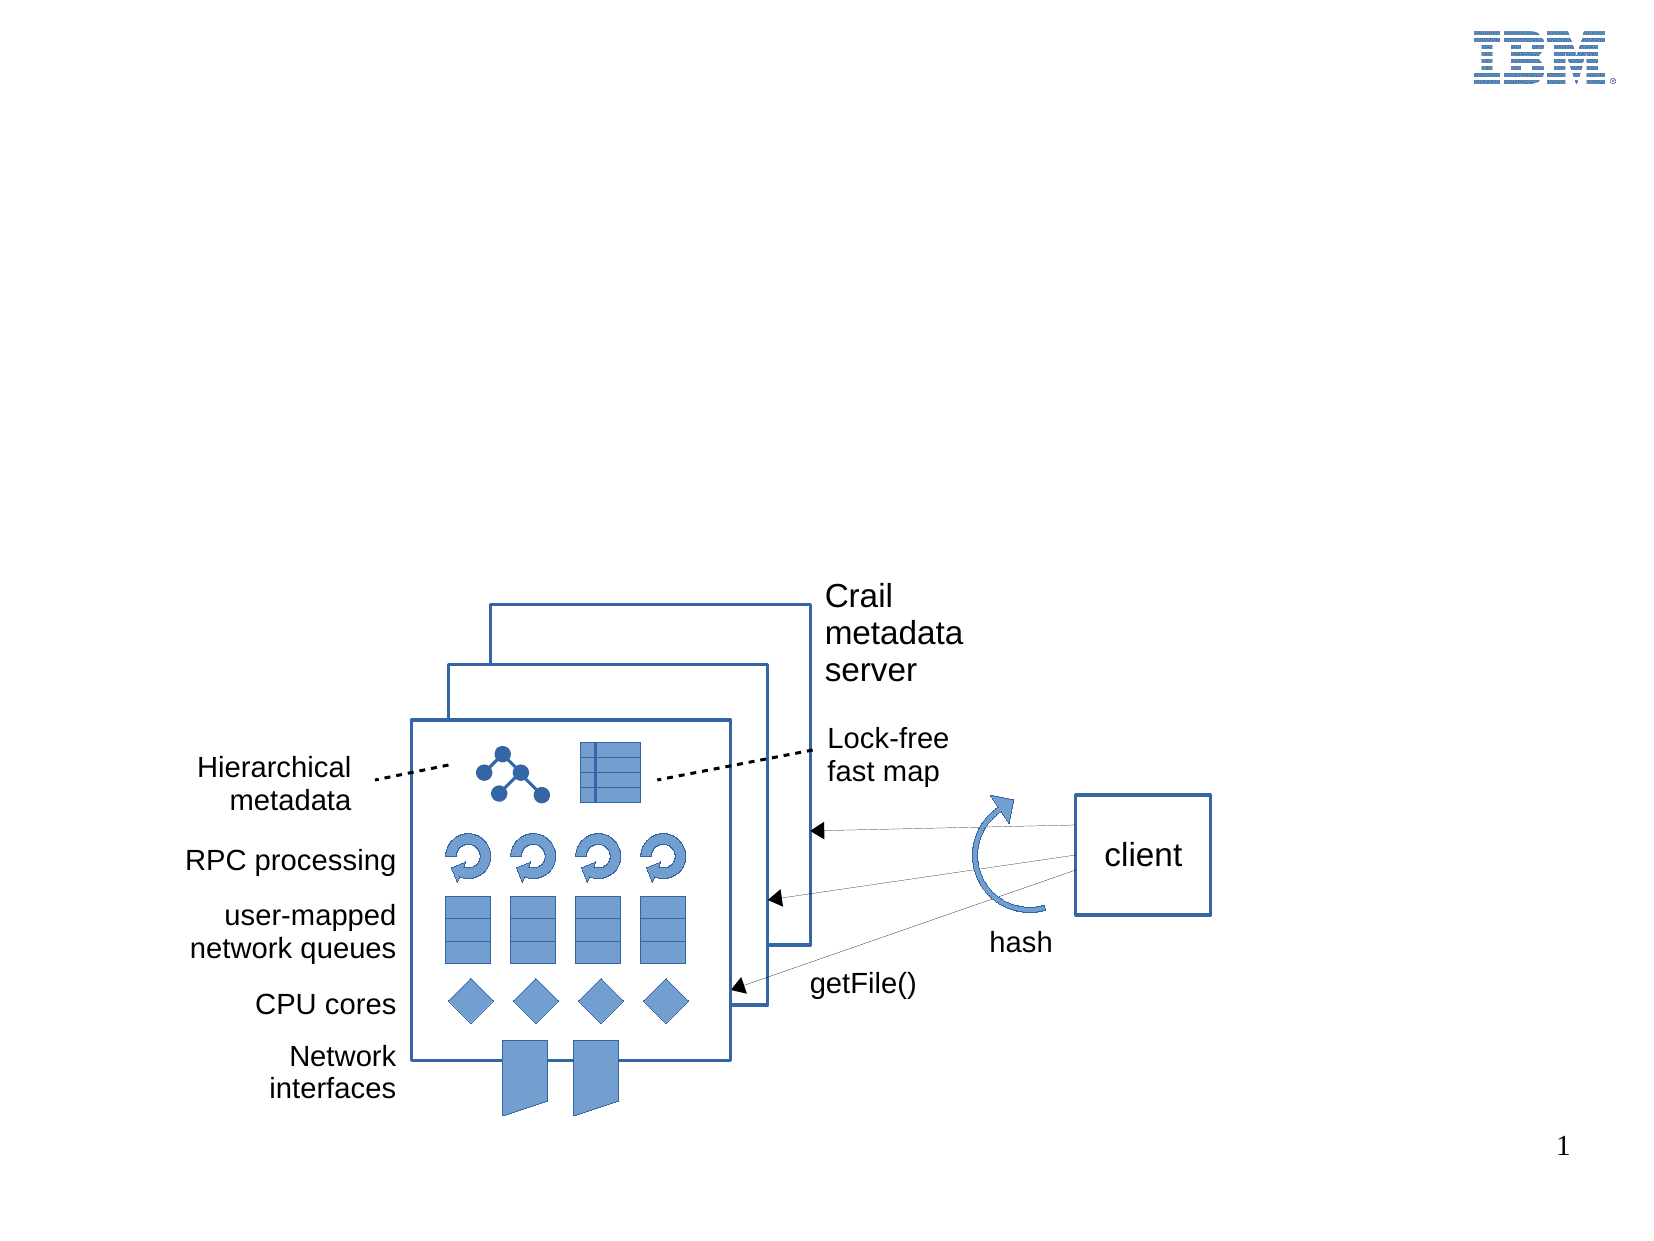

Crail
metadata
server
Lock-free fast map
Hierarchical metadata
client
RPC processing
user-mapped network queues
hash
getFile()
CPU cores
Network interfaces
1